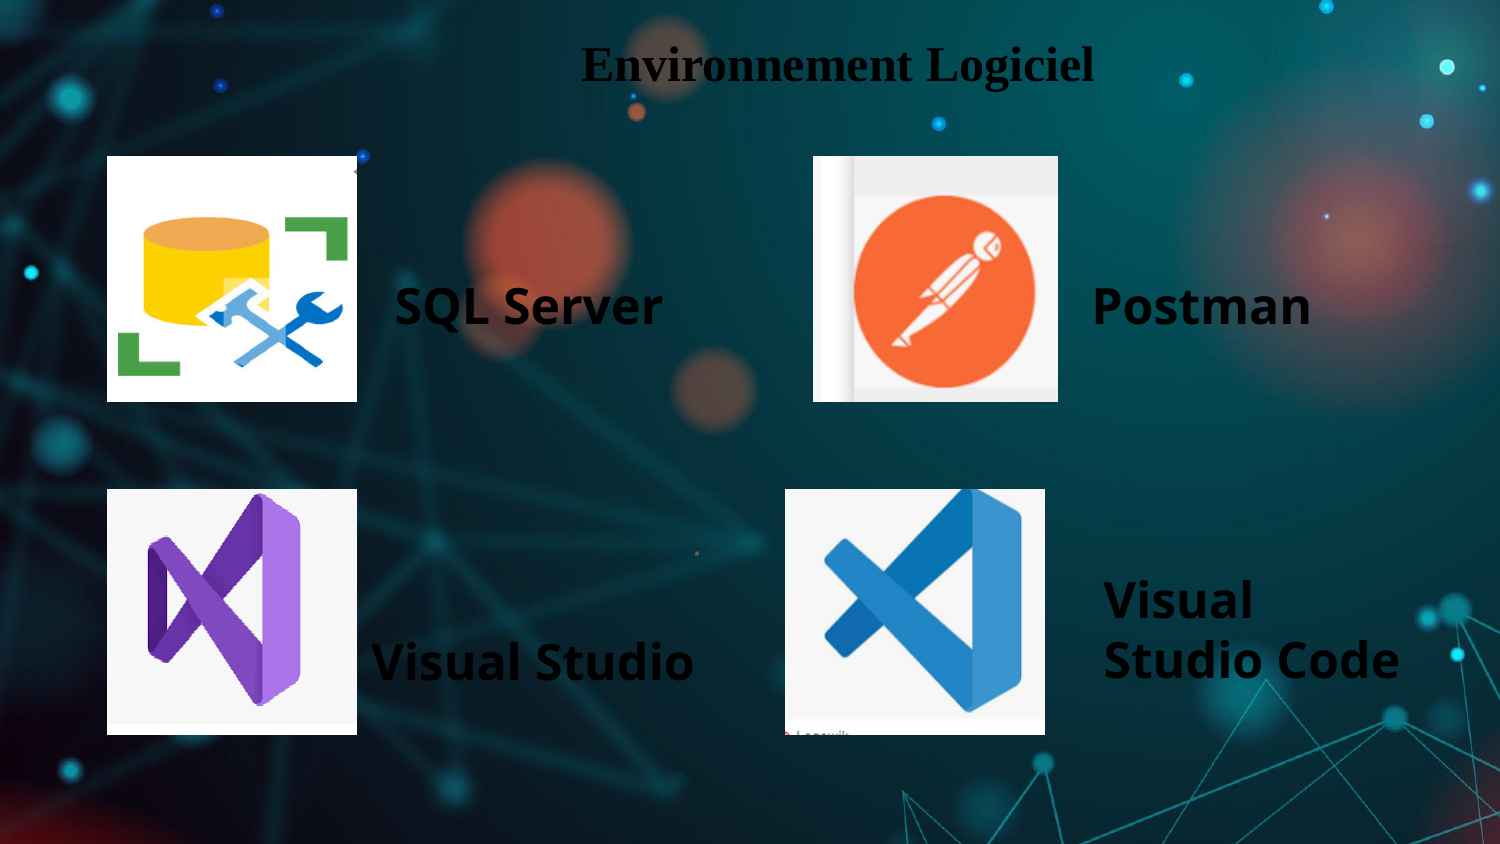

Environnement Logiciel
SQL Server
Postman
Visual Studio
Visual Studio Code